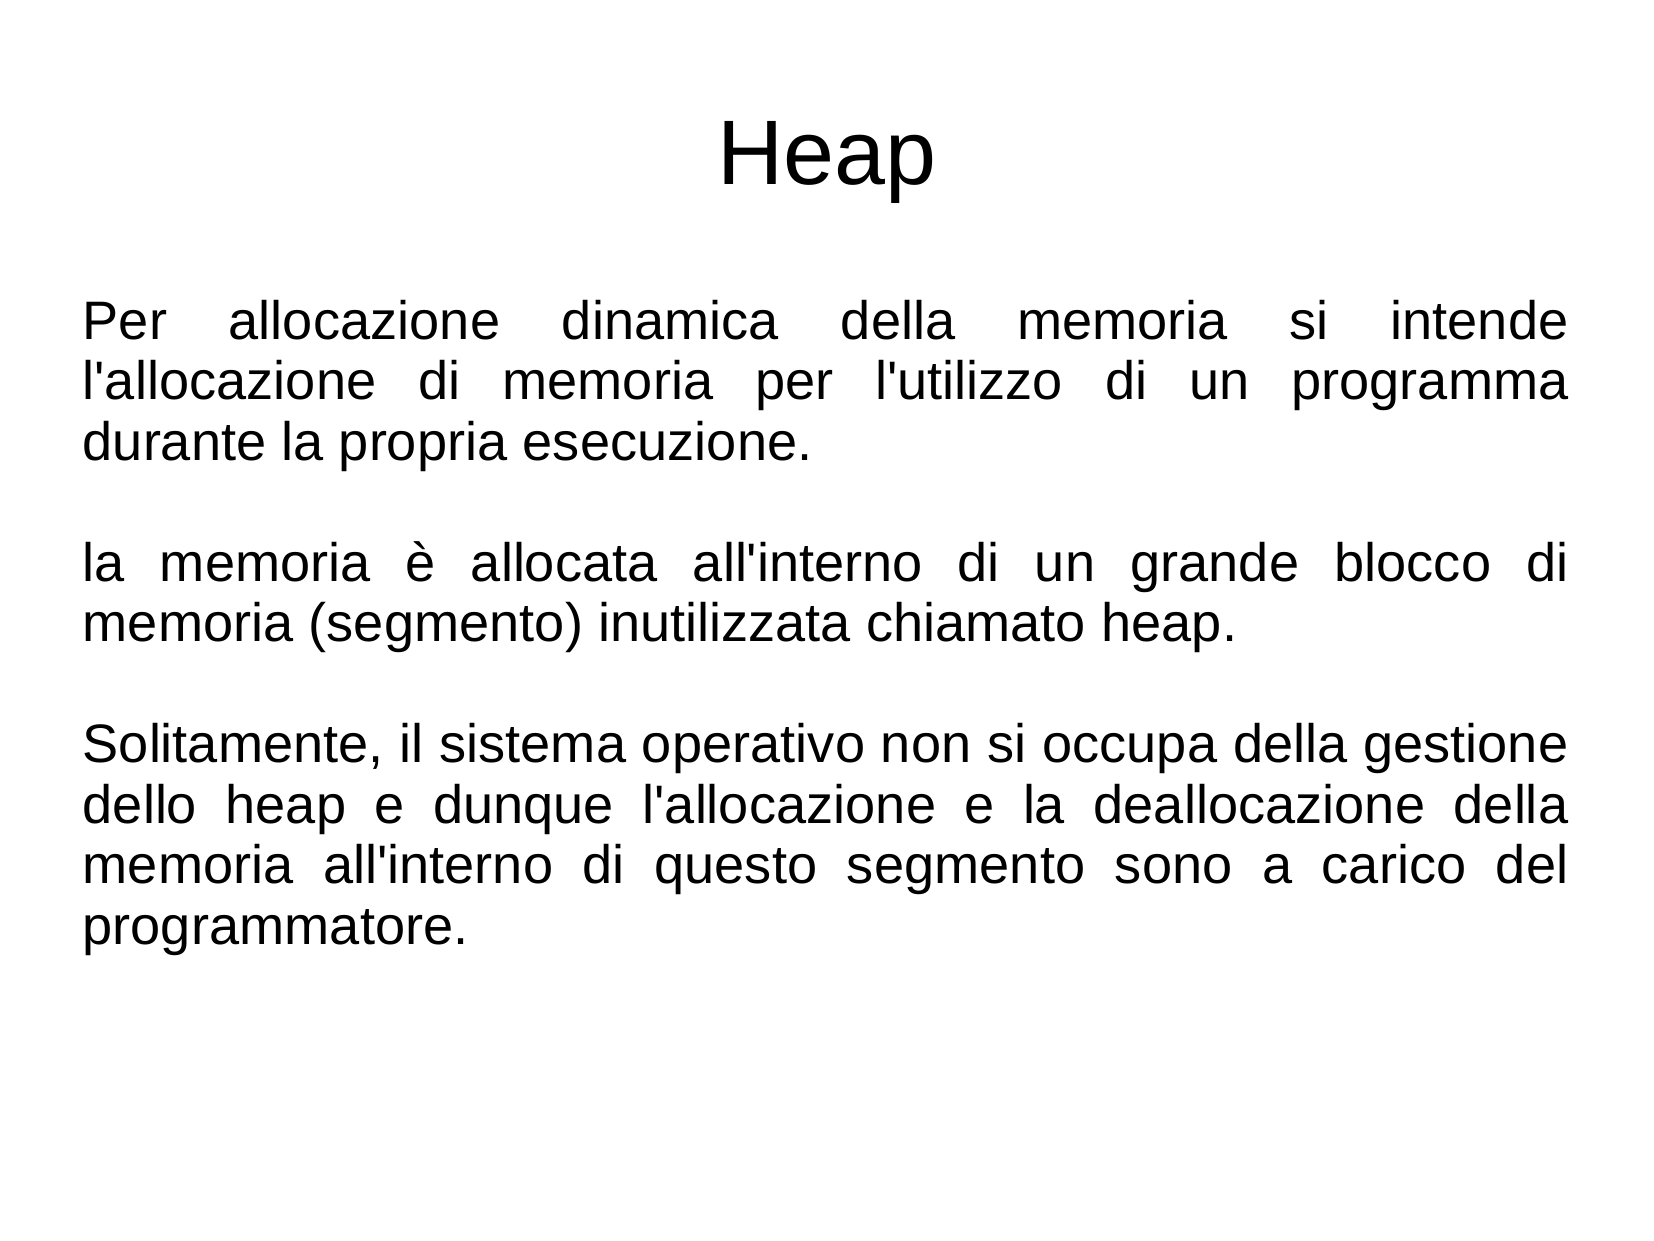

# Heap
Per allocazione dinamica della memoria si intende l'allocazione di memoria per l'utilizzo di un programma durante la propria esecuzione.
la memoria è allocata all'interno di un grande blocco di memoria (segmento) inutilizzata chiamato heap.
Solitamente, il sistema operativo non si occupa della gestione dello heap e dunque l'allocazione e la deallocazione della memoria all'interno di questo segmento sono a carico del programmatore.